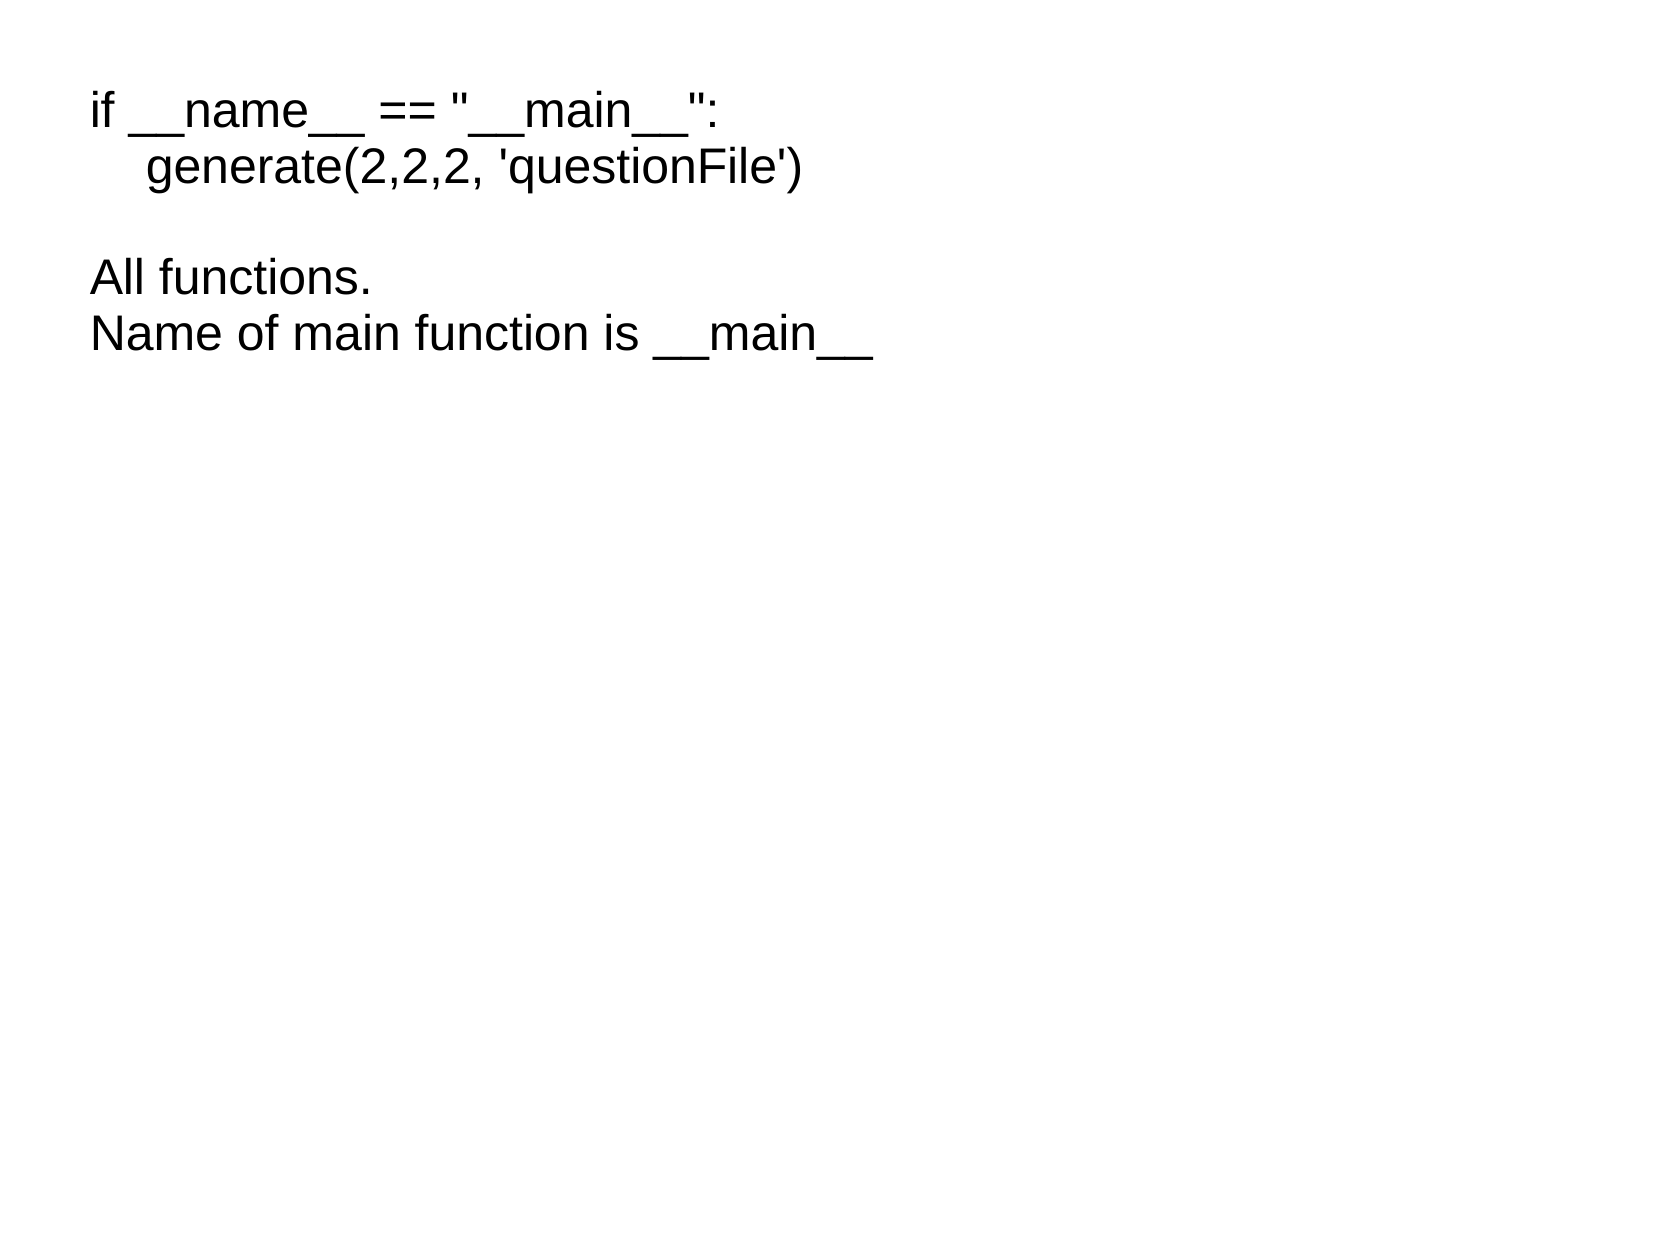

if __name__ == "__main__":
 generate(2,2,2, 'questionFile')
All functions.
Name of main function is __main__